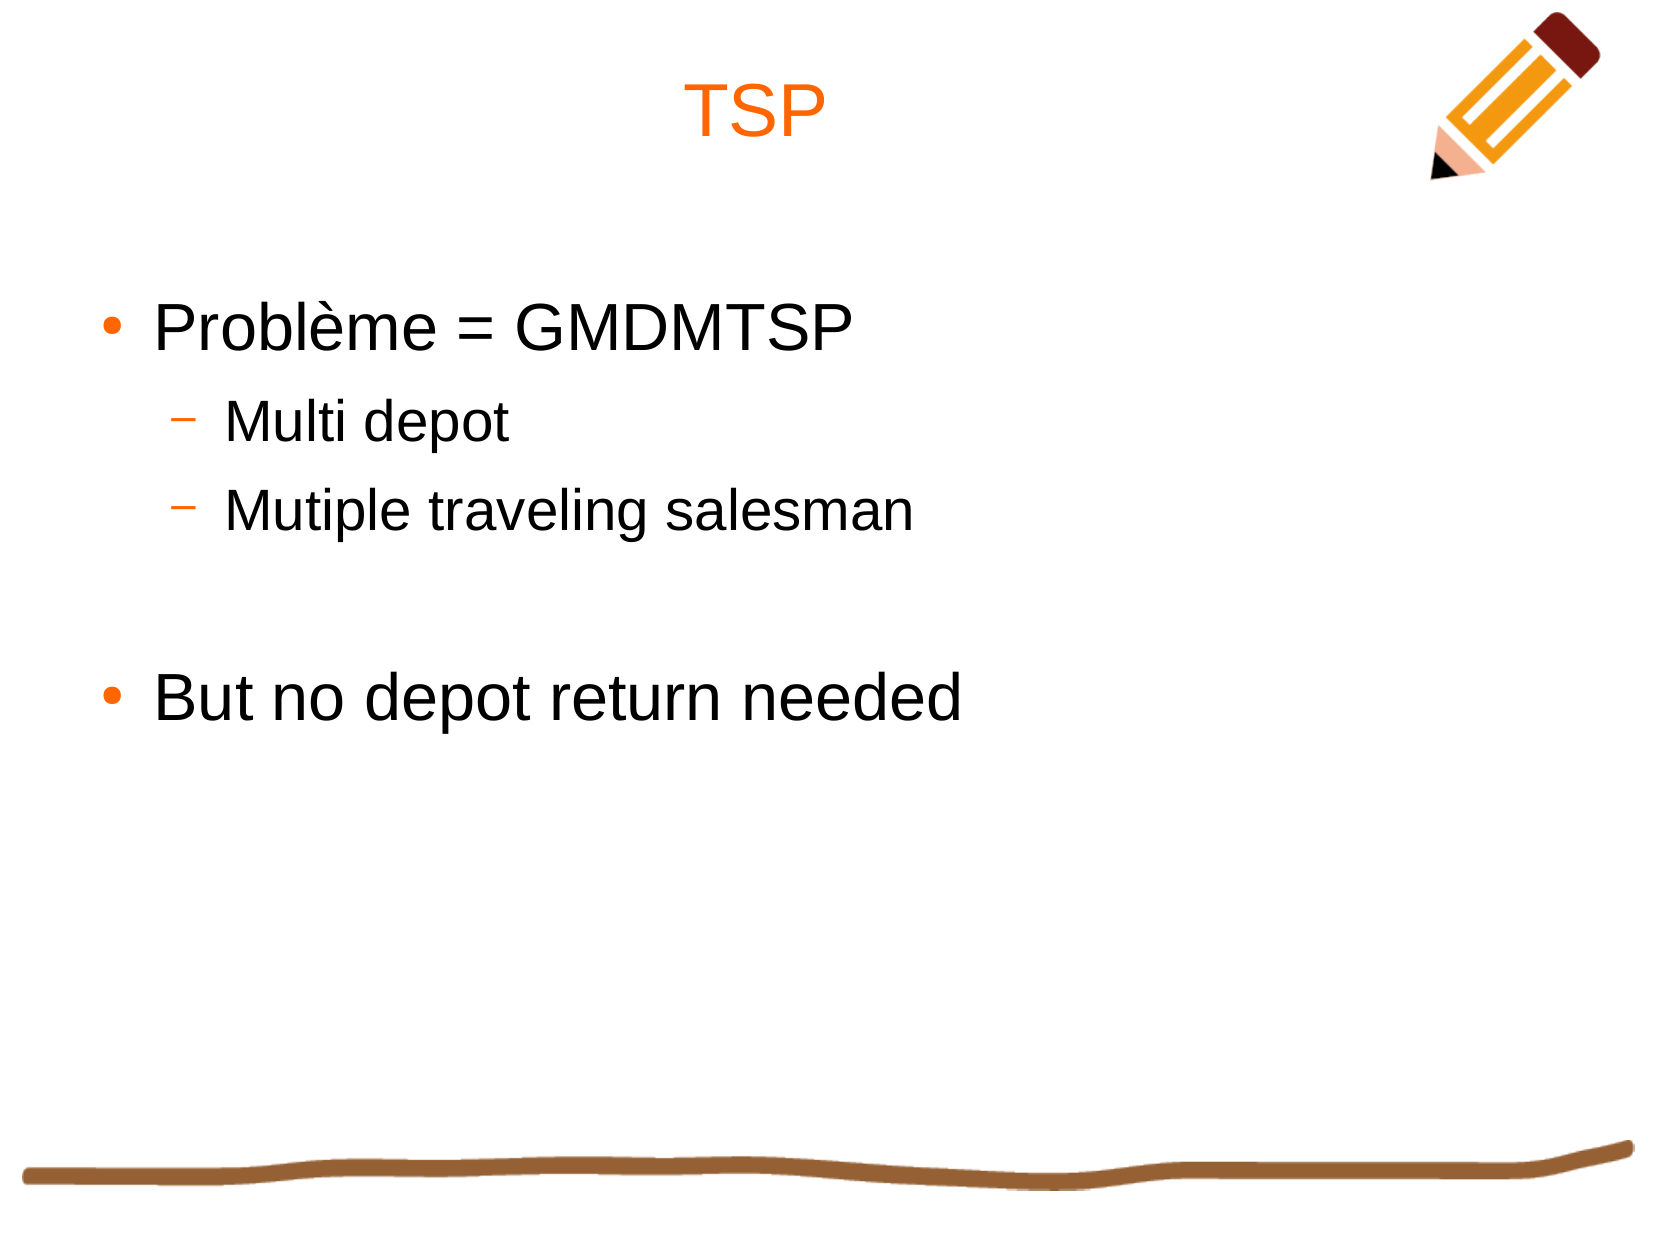

# TSP
Problème = GMDMTSP
Multi depot
Mutiple traveling salesman
But no depot return needed